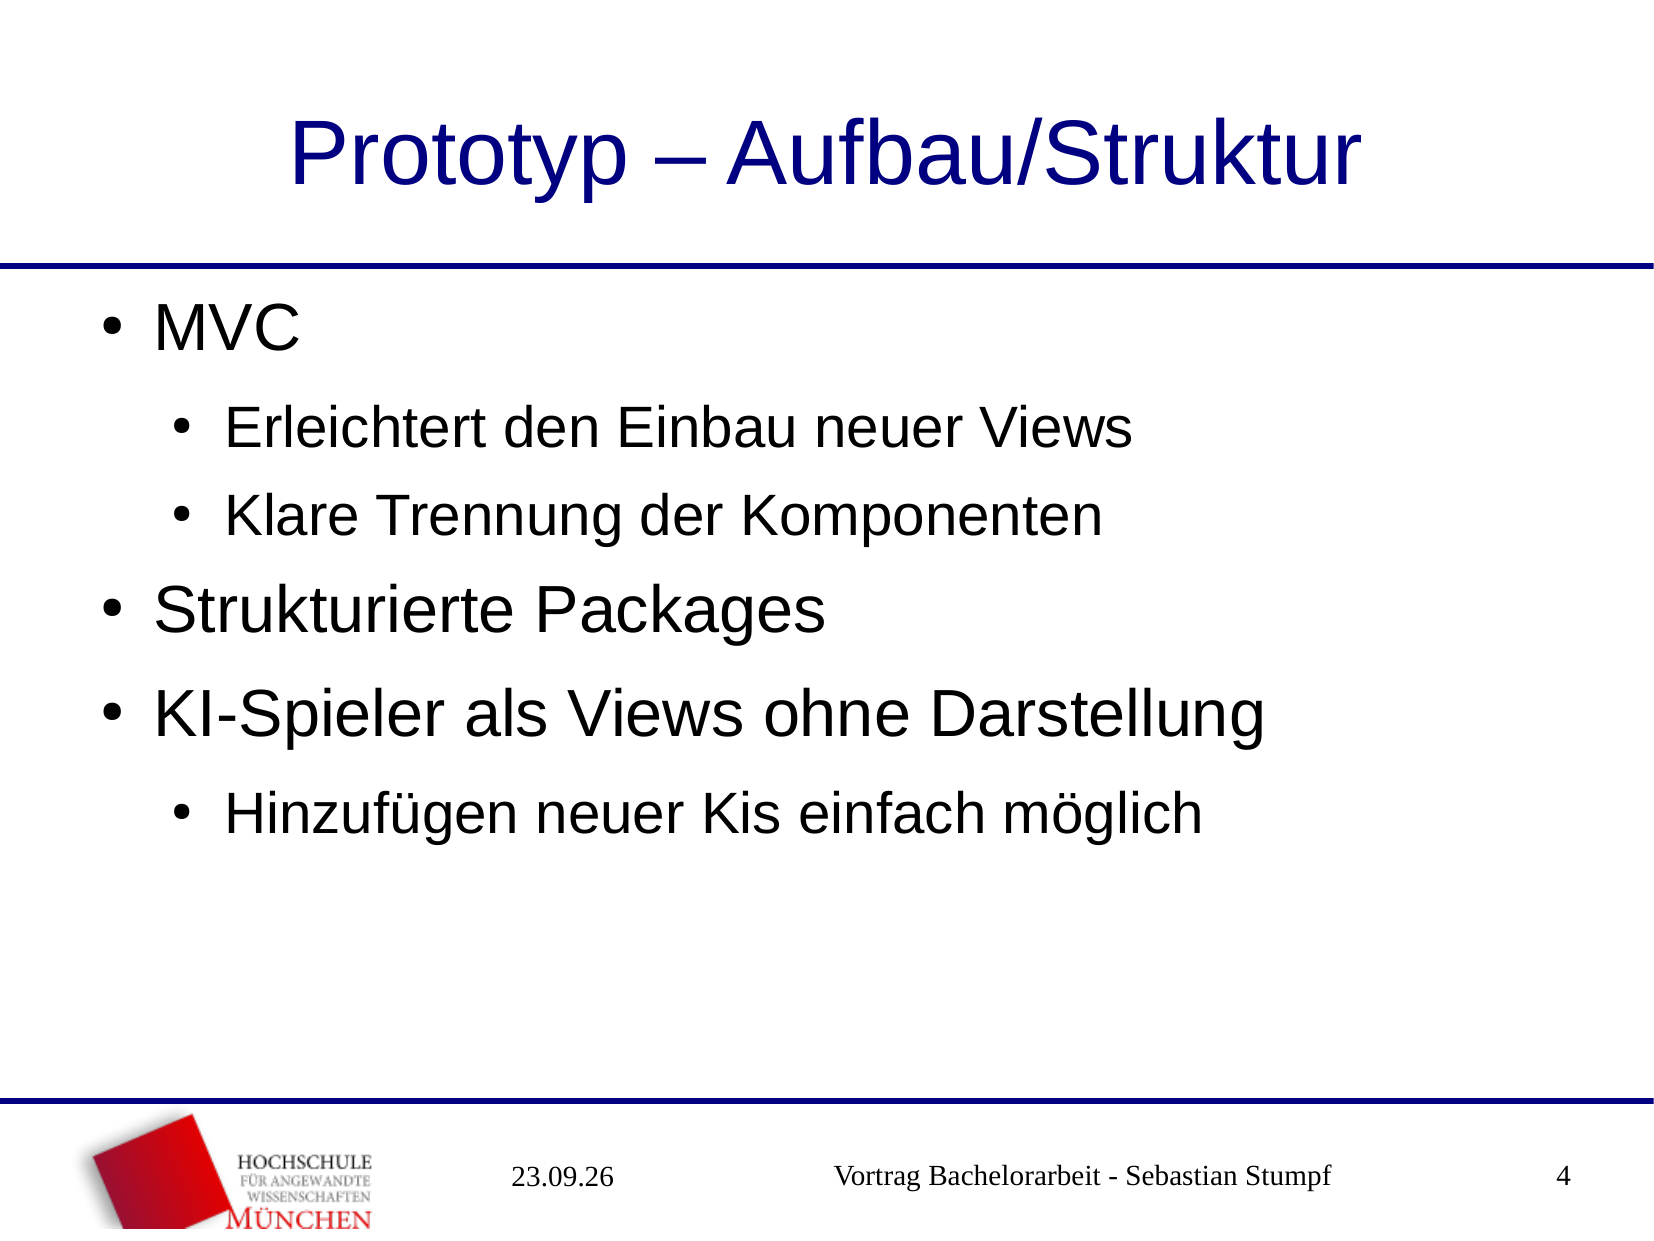

# Prototyp – Aufbau/Struktur
MVC
Erleichtert den Einbau neuer Views
Klare Trennung der Komponenten
Strukturierte Packages
KI-Spieler als Views ohne Darstellung
Hinzufügen neuer Kis einfach möglich
Vortrag Bachelorarbeit - Sebastian Stumpf
4